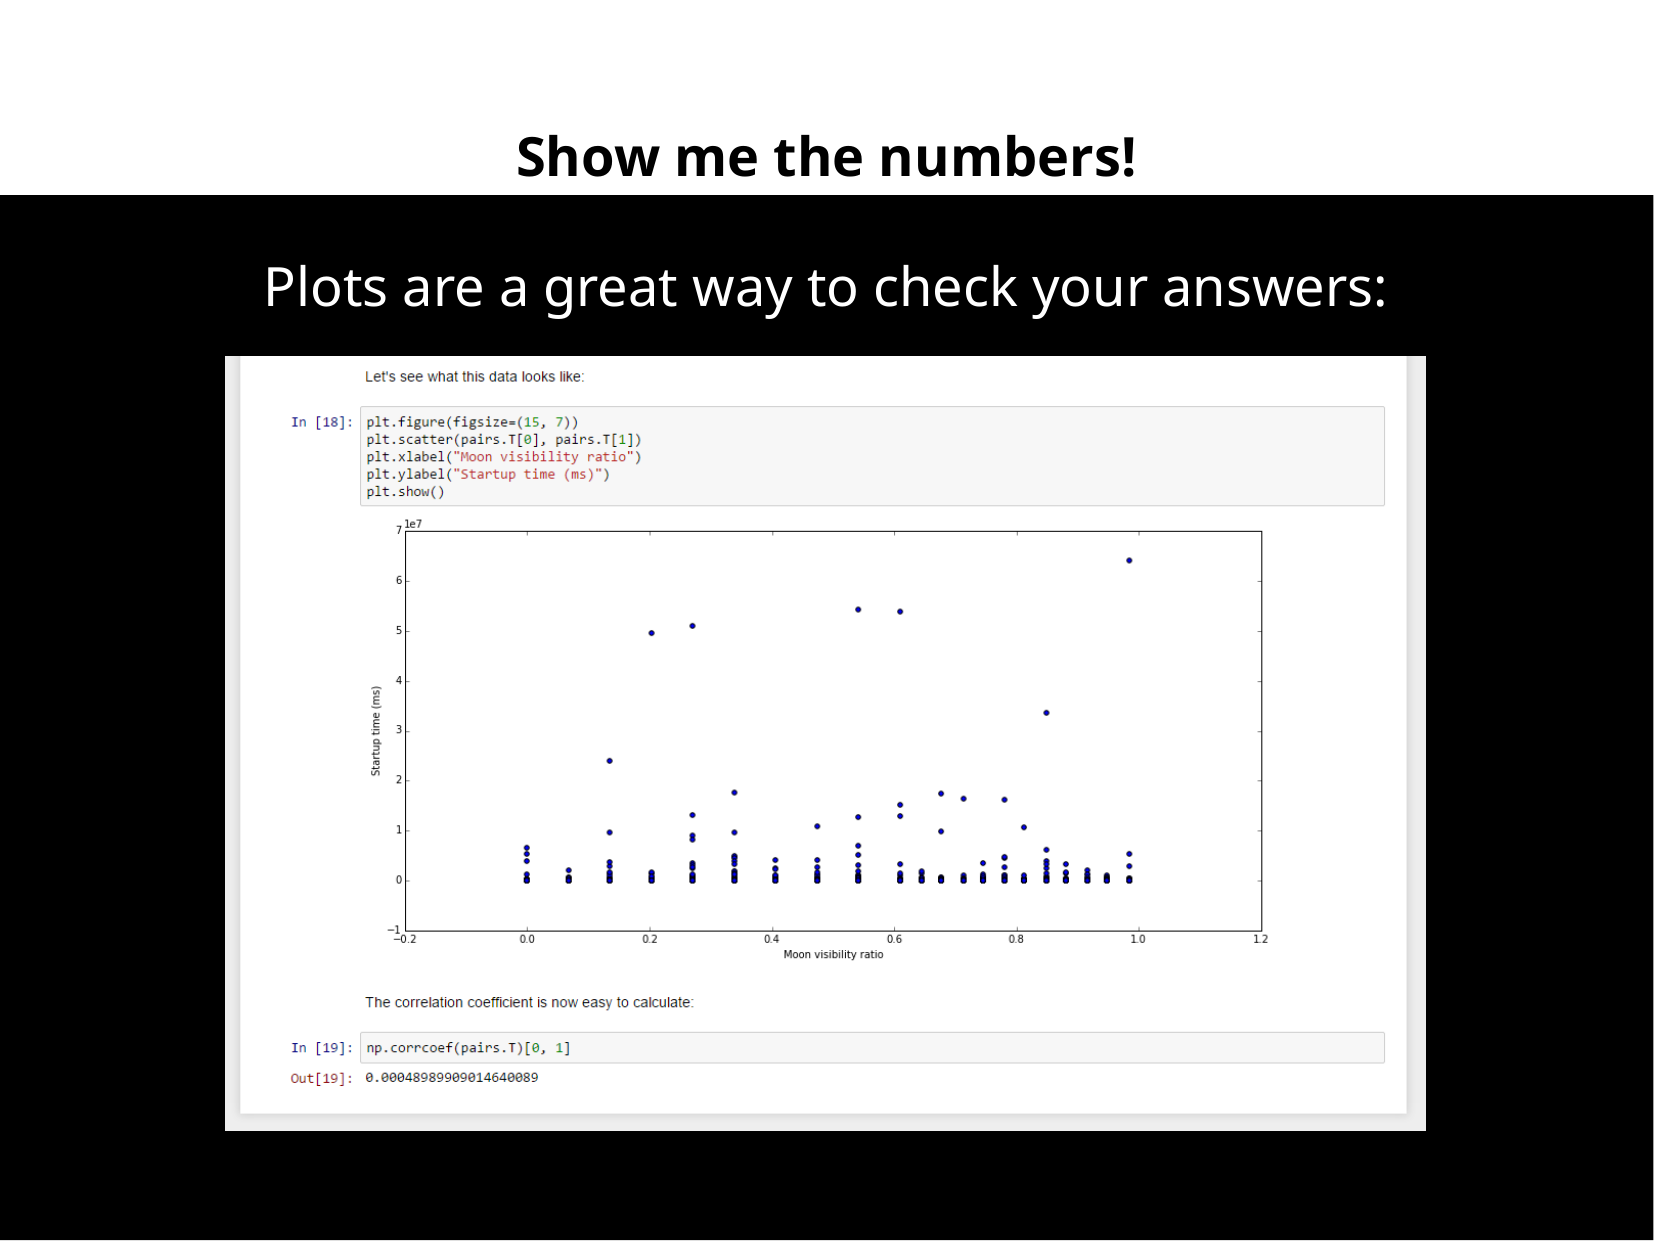

Show me the numbers!
Plots are a great way to check your answers: